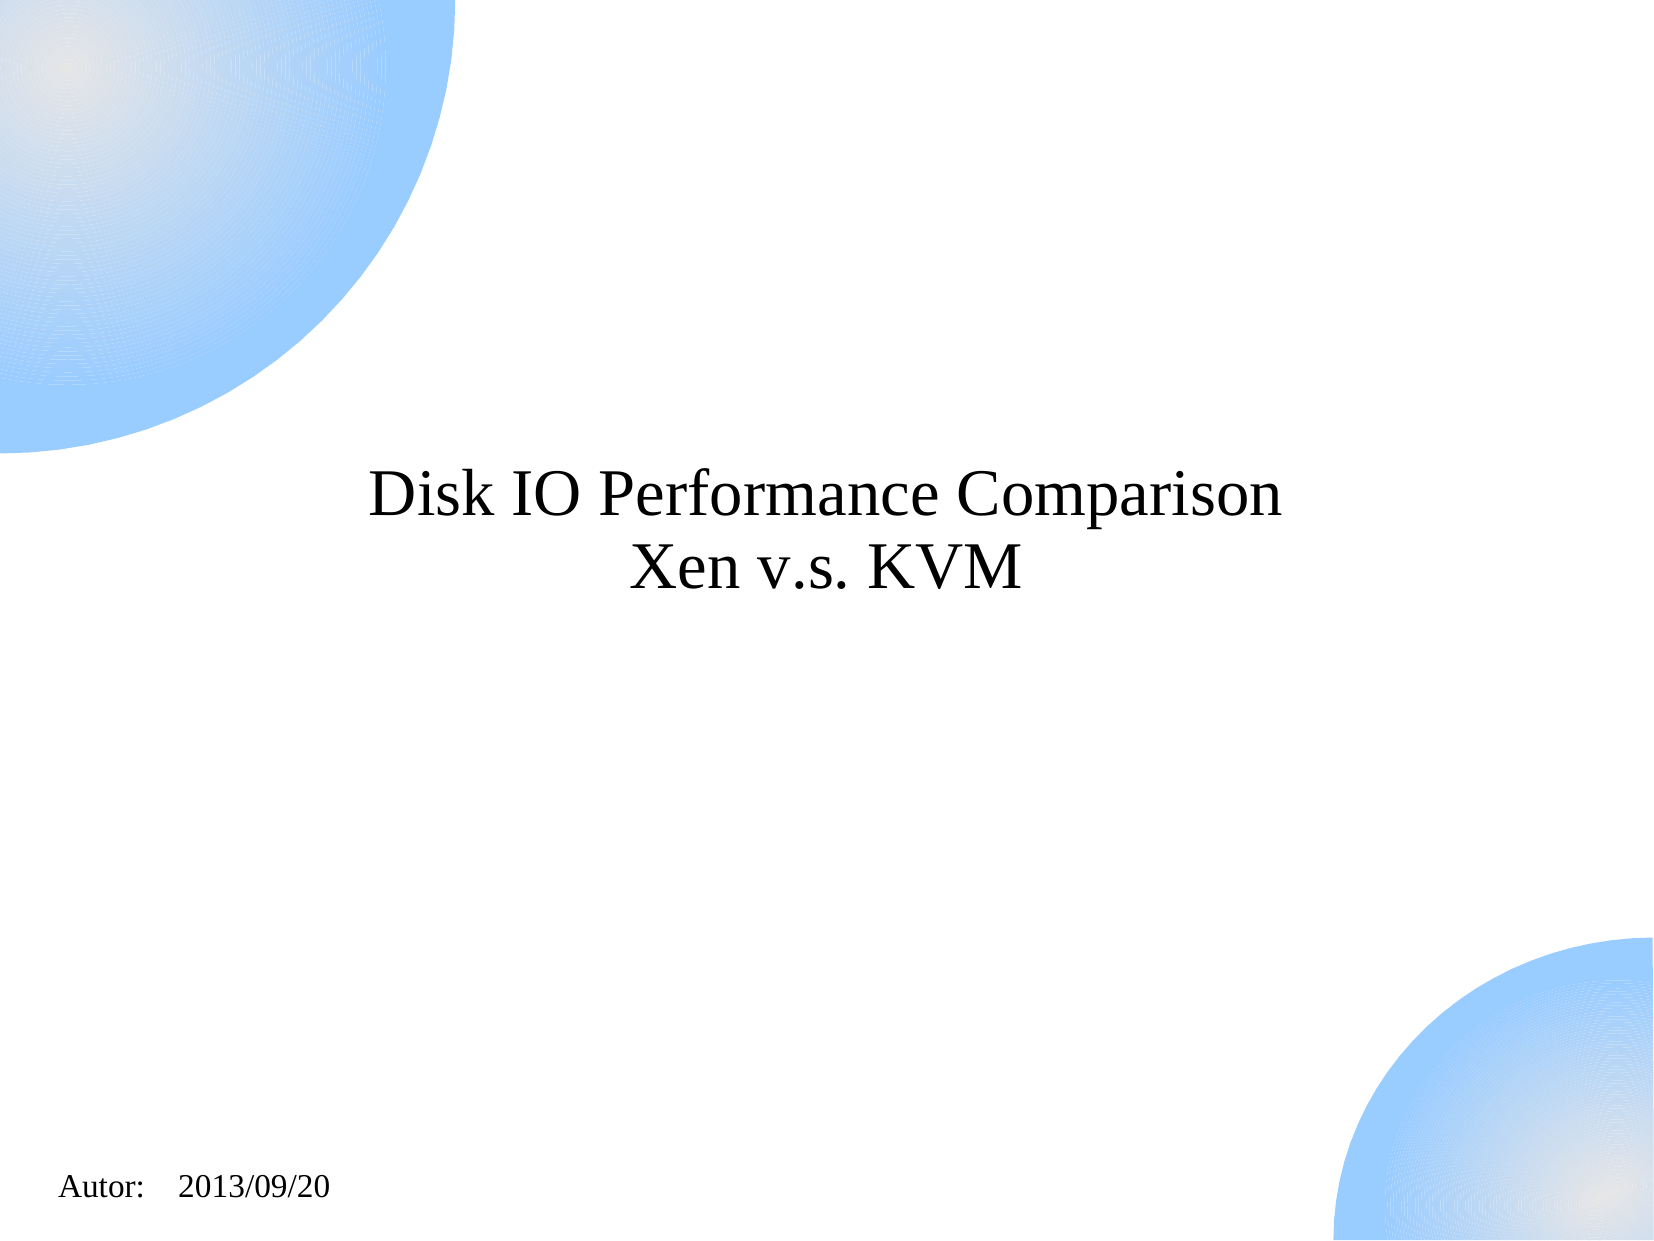

# Disk IO Performance Comparison
Xen v.s. KVM